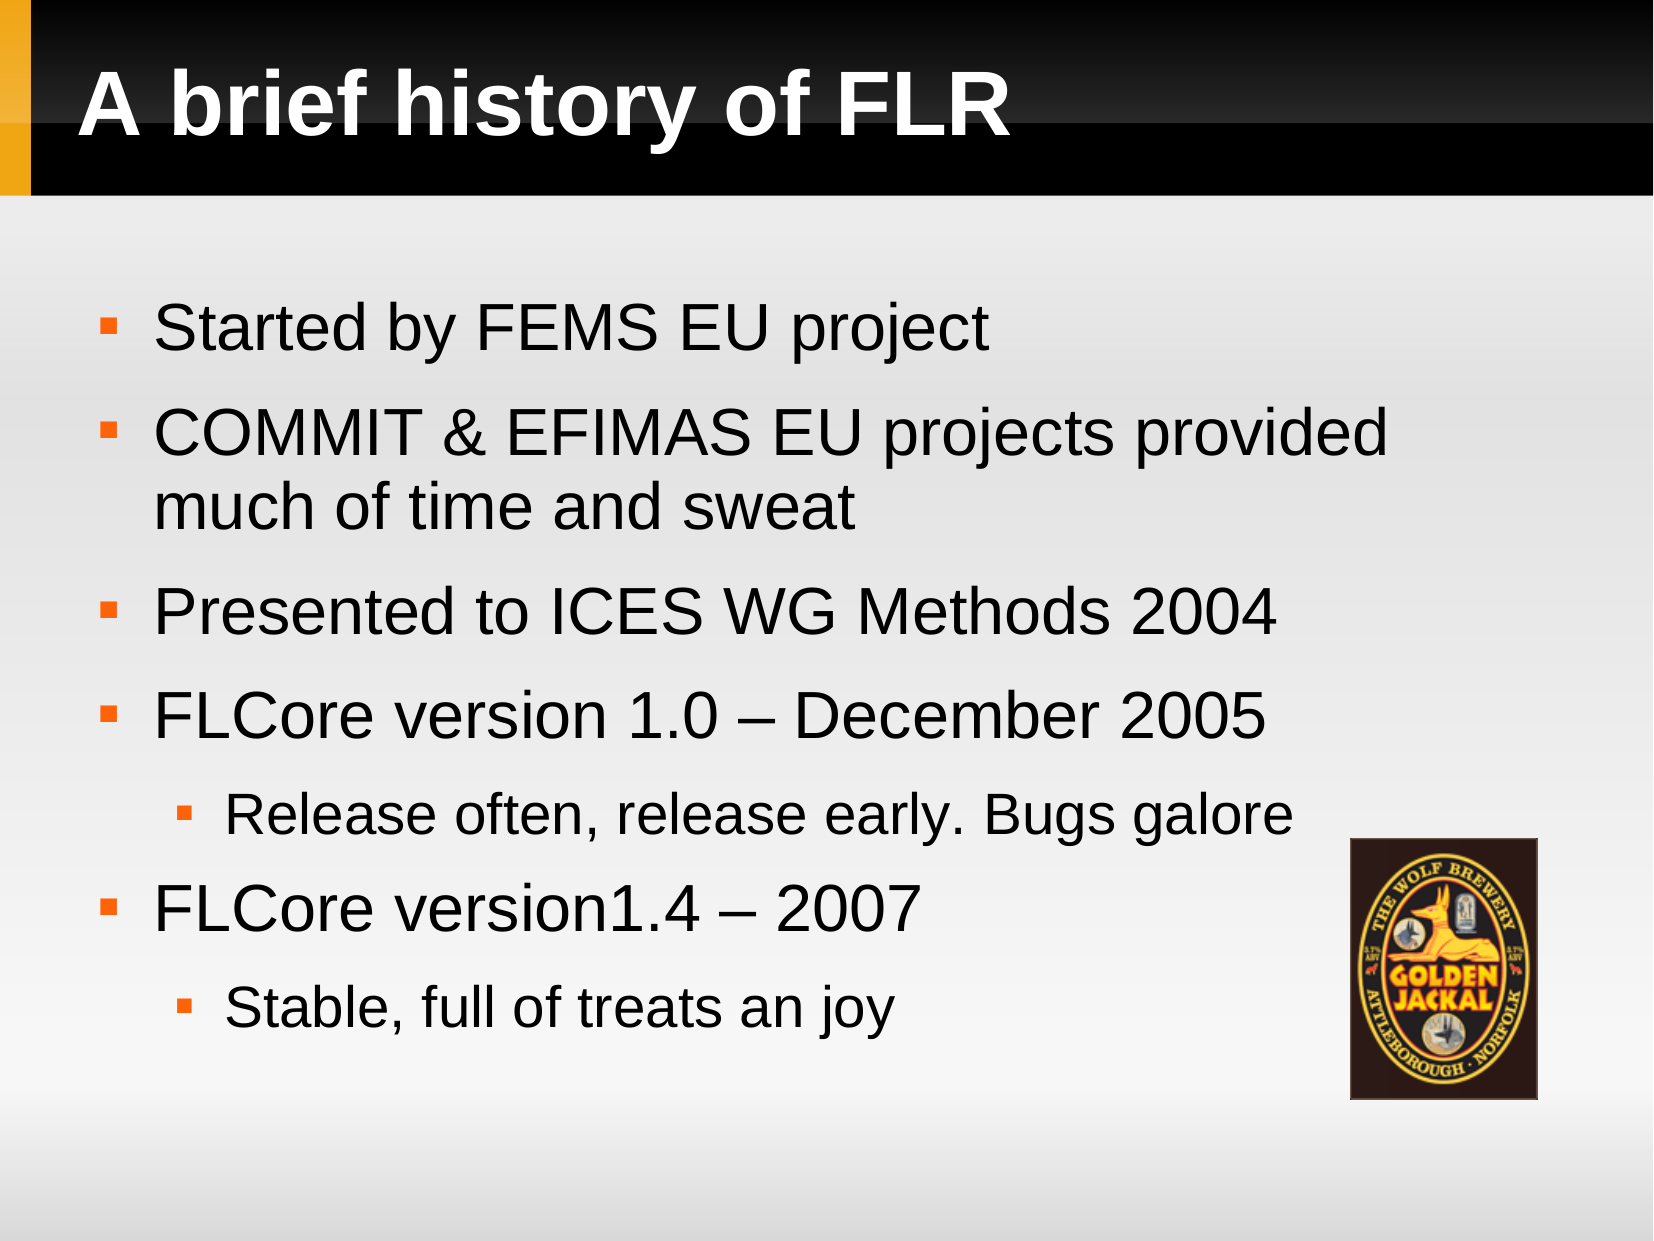

# A brief history of FLR
Started by FEMS EU project
COMMIT & EFIMAS EU projects provided much of time and sweat
Presented to ICES WG Methods 2004
FLCore version 1.0 – December 2005
Release often, release early. Bugs galore
FLCore version1.4 – 2007
Stable, full of treats an joy